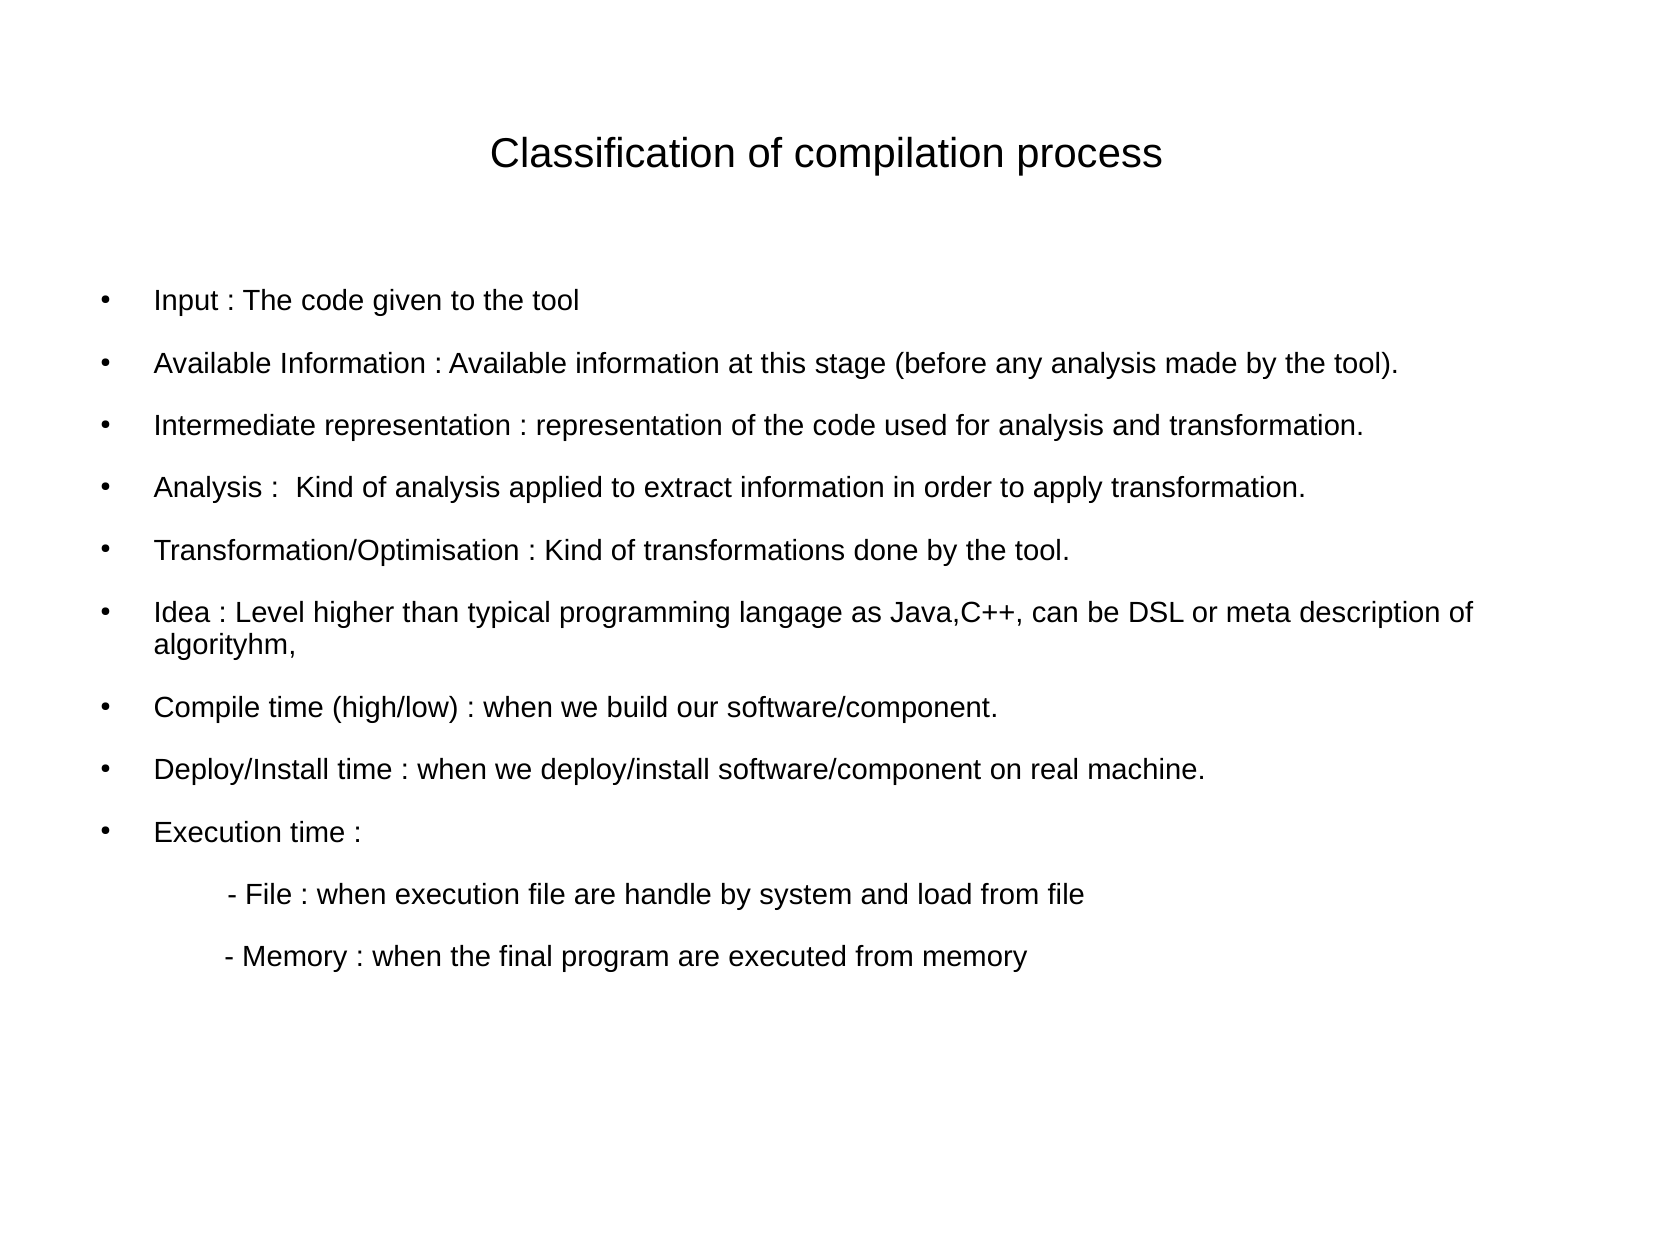

# Classification of compilation process
Input : The code given to the tool
Available Information : Available information at this stage (before any analysis made by the tool).
Intermediate representation : representation of the code used for analysis and transformation.
Analysis : Kind of analysis applied to extract information in order to apply transformation.
Transformation/Optimisation : Kind of transformations done by the tool.
Idea : Level higher than typical programming langage as Java,C++, can be DSL or meta description of algorityhm,
Compile time (high/low) : when we build our software/component.
Deploy/Install time : when we deploy/install software/component on real machine.
Execution time :
	- File : when execution file are handle by system and load from file
- Memory : when the final program are executed from memory